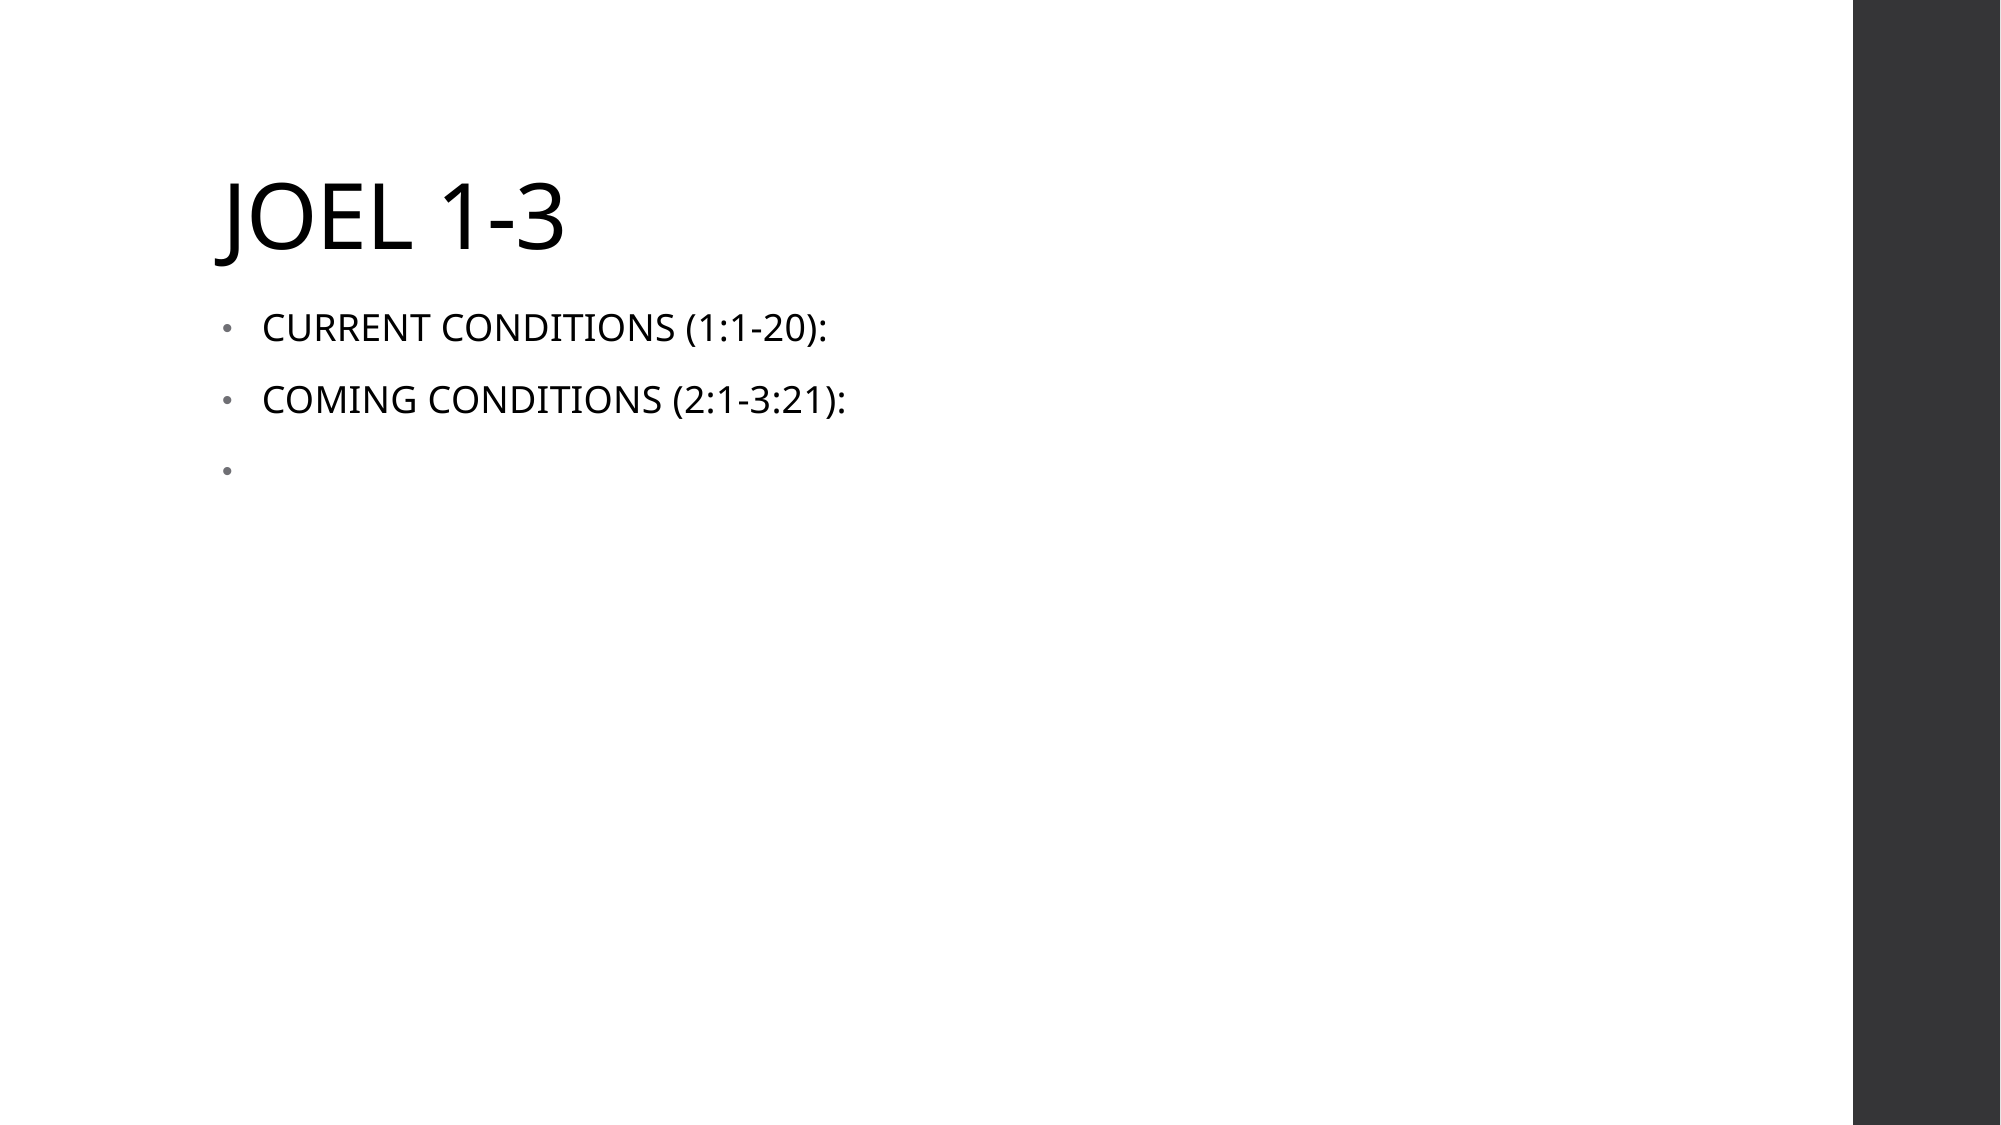

# JOEL 1-3
 CURRENT CONDITIONS (1:1-20):
 COMING CONDITIONS (2:1-3:21):